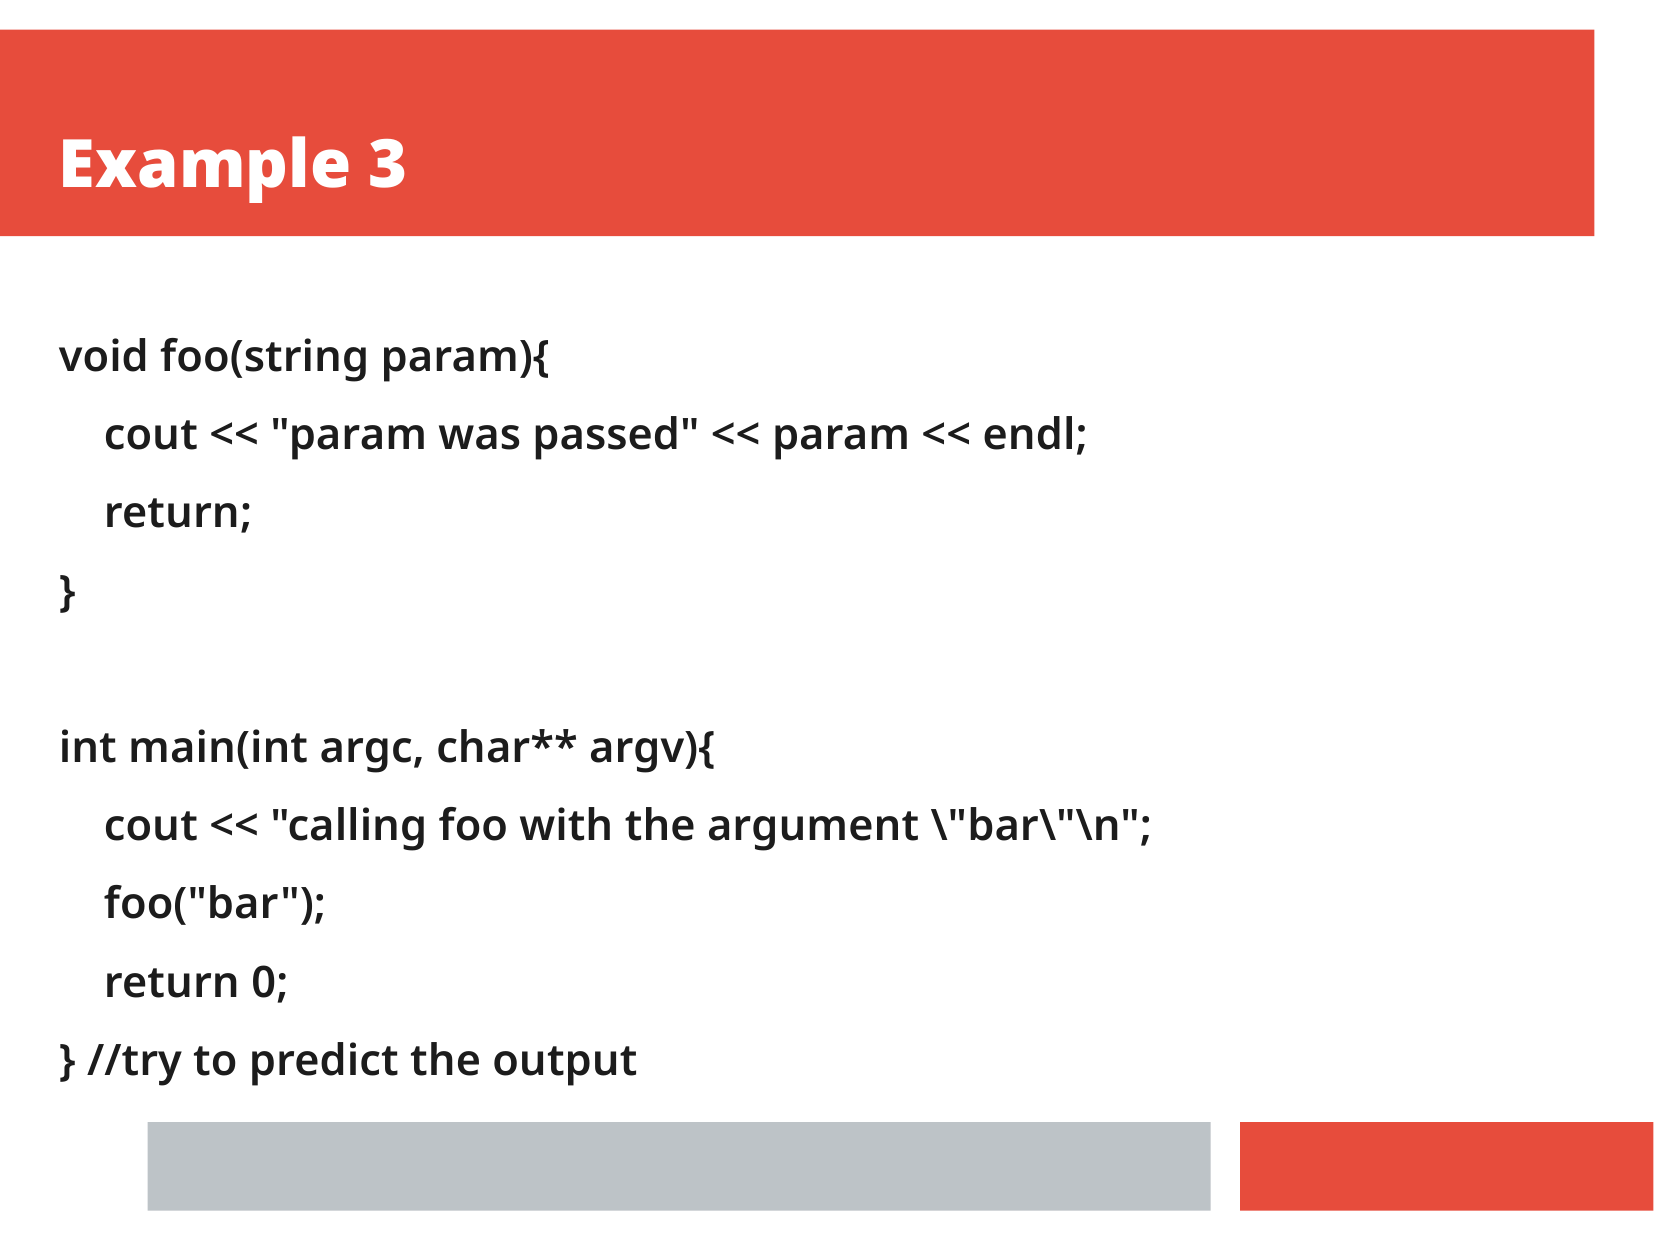

# Example 3
void foo(string param){
 cout << "param was passed" << param << endl;
 return;
}
int main(int argc, char** argv){
 cout << "calling foo with the argument \"bar\"\n";
 foo("bar");
 return 0;
} //try to predict the output